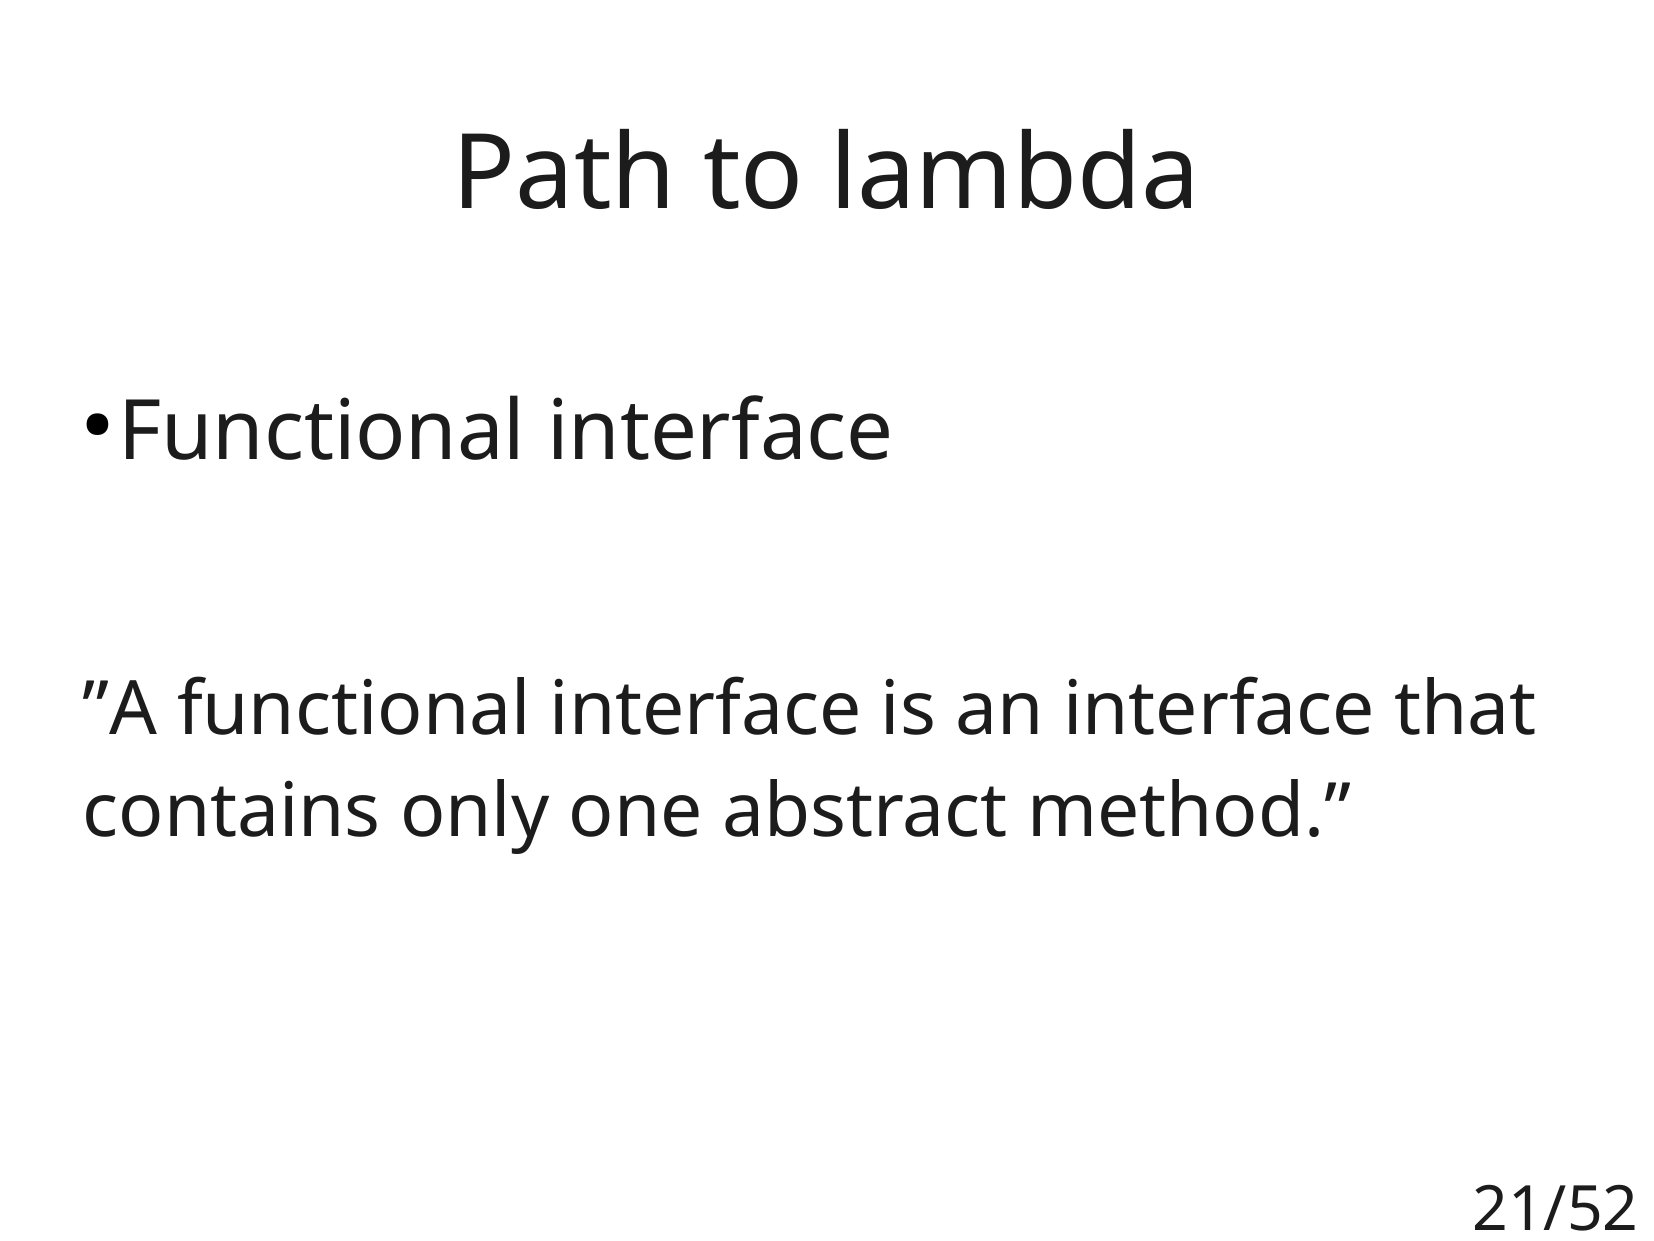

# Path to lambda
Functional interface
”A functional interface is an interface that contains only one abstract method.”